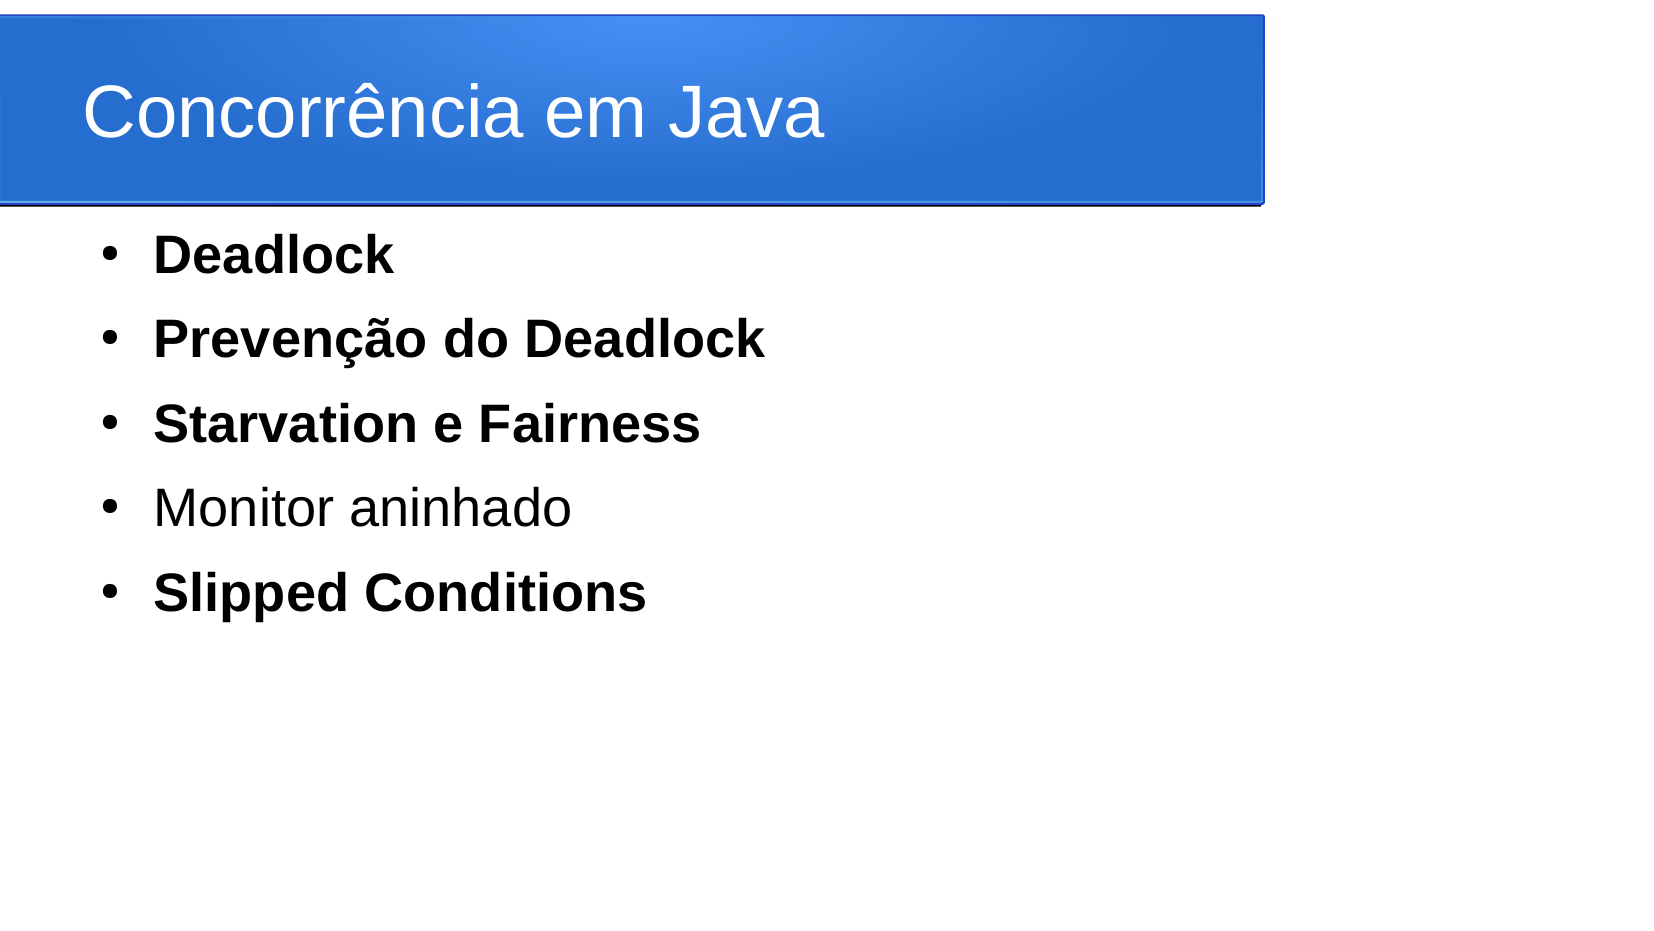

# Concorrência em Java
Deadlock
Prevenção do Deadlock
Starvation e Fairness
Monitor aninhado
Slipped Conditions